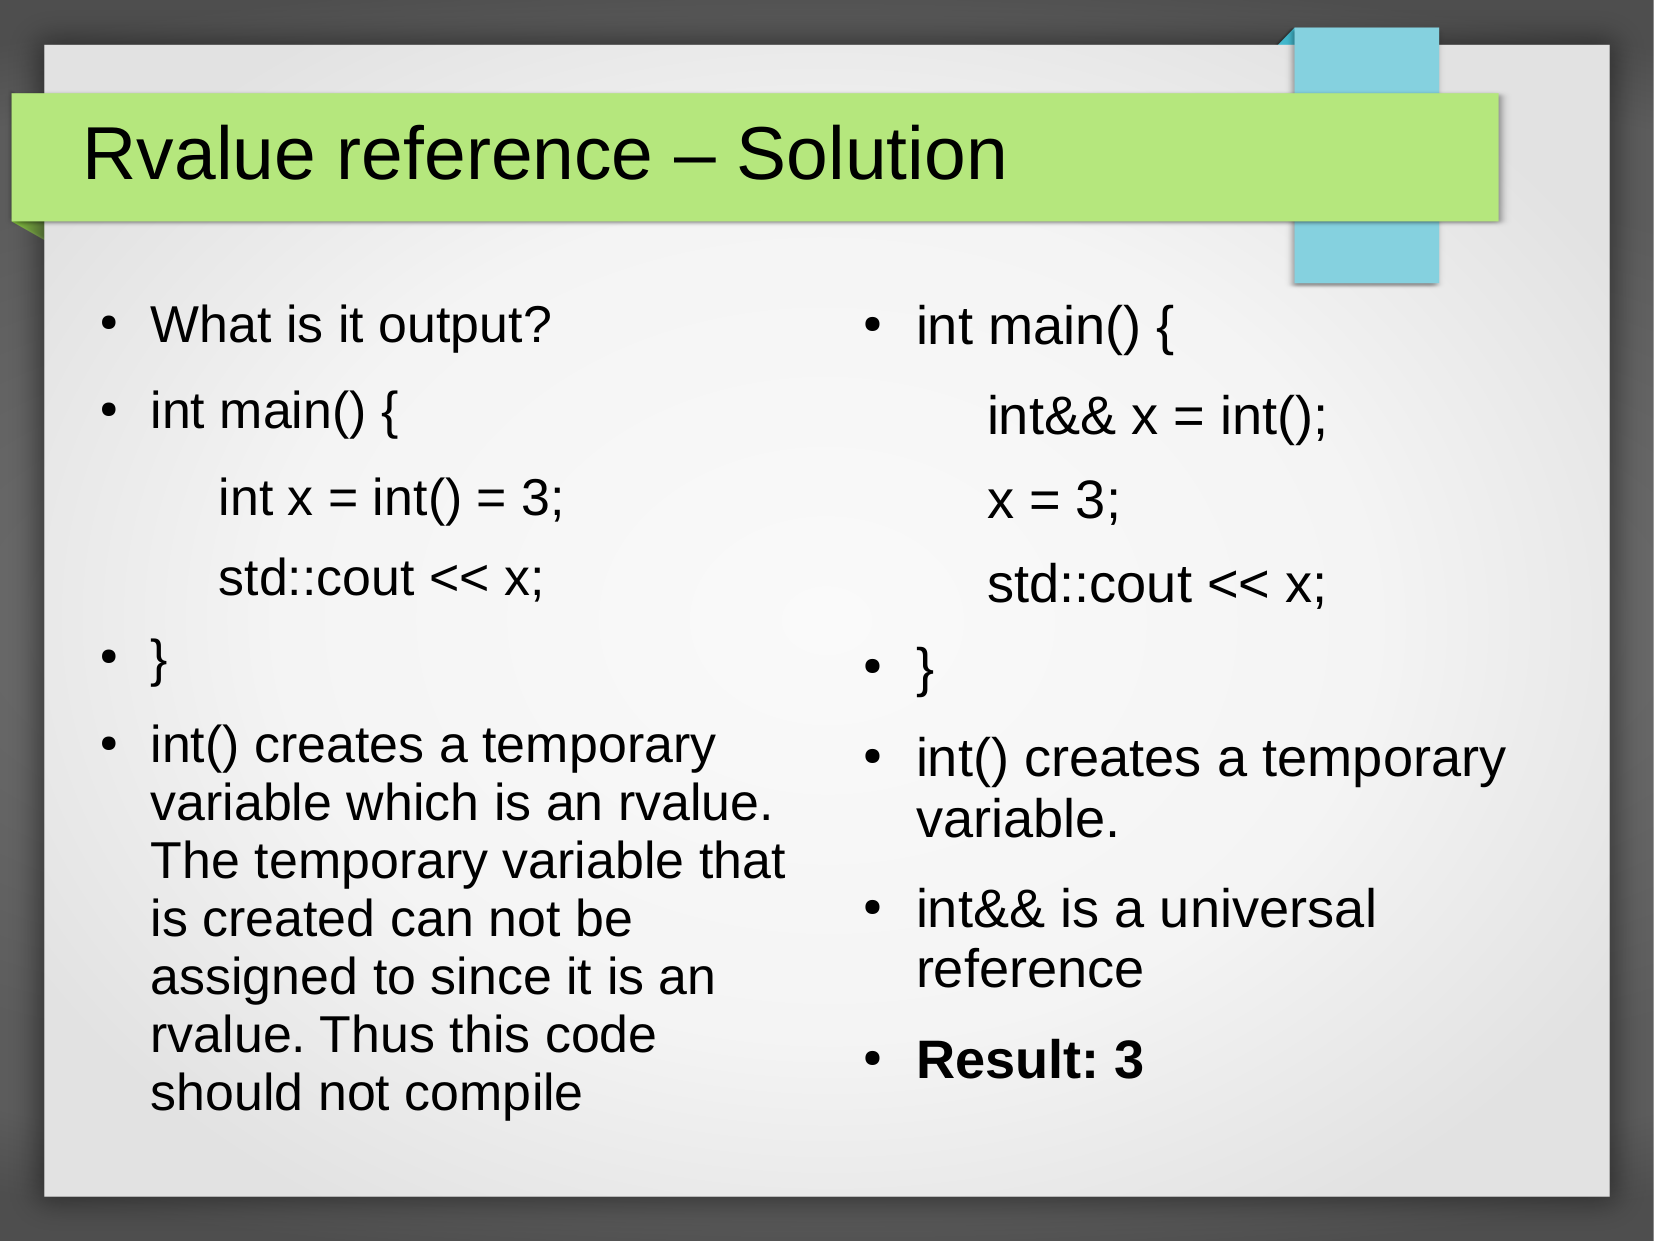

# Rvalue reference – Solution
What is it output?
int main() {
int x = int() = 3;
std::cout << x;
}
int() creates a temporary variable which is an rvalue. The temporary variable that is created can not be assigned to since it is an rvalue. Thus this code should not compile
int main() {
int&& x = int();
x = 3;
std::cout << x;
}
int() creates a temporary variable.
int&& is a universal reference
Result: 3